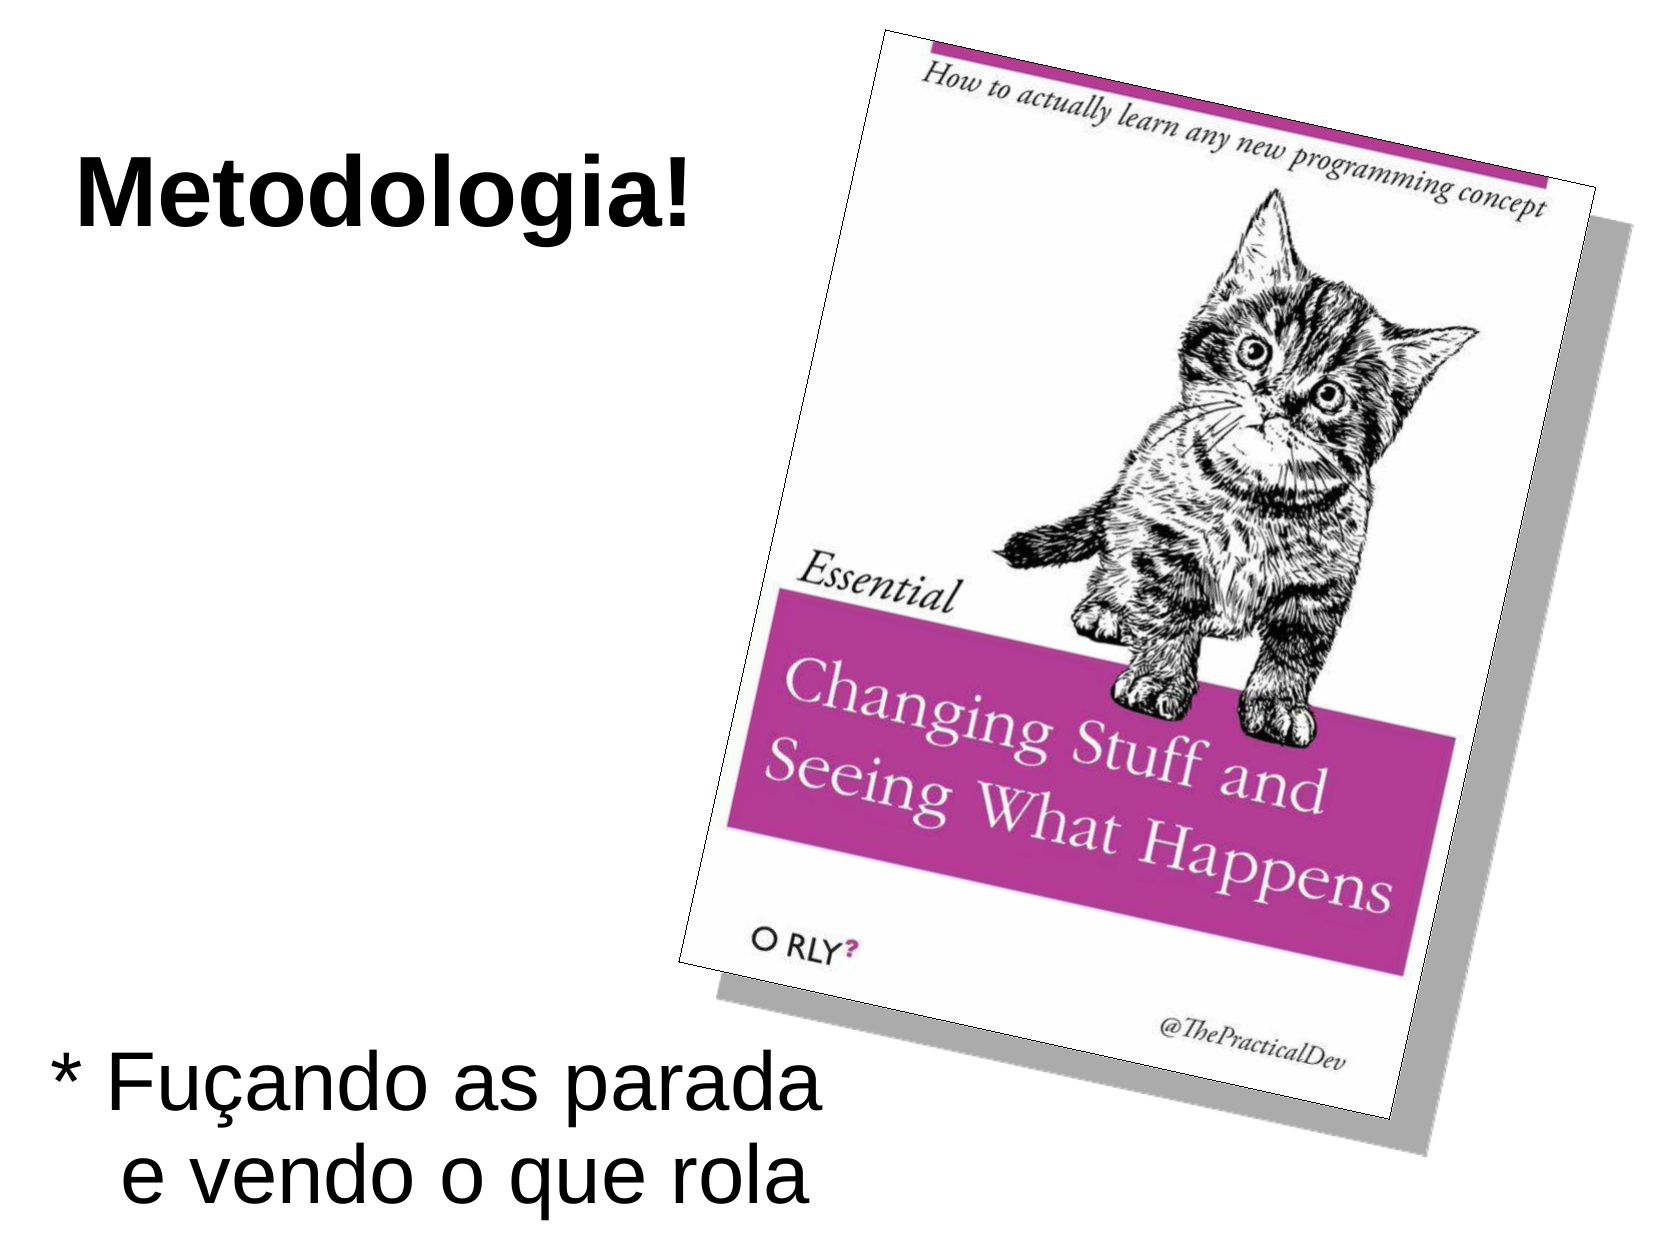

Metodologia!
* Fuçando as parada
 e vendo o que rola